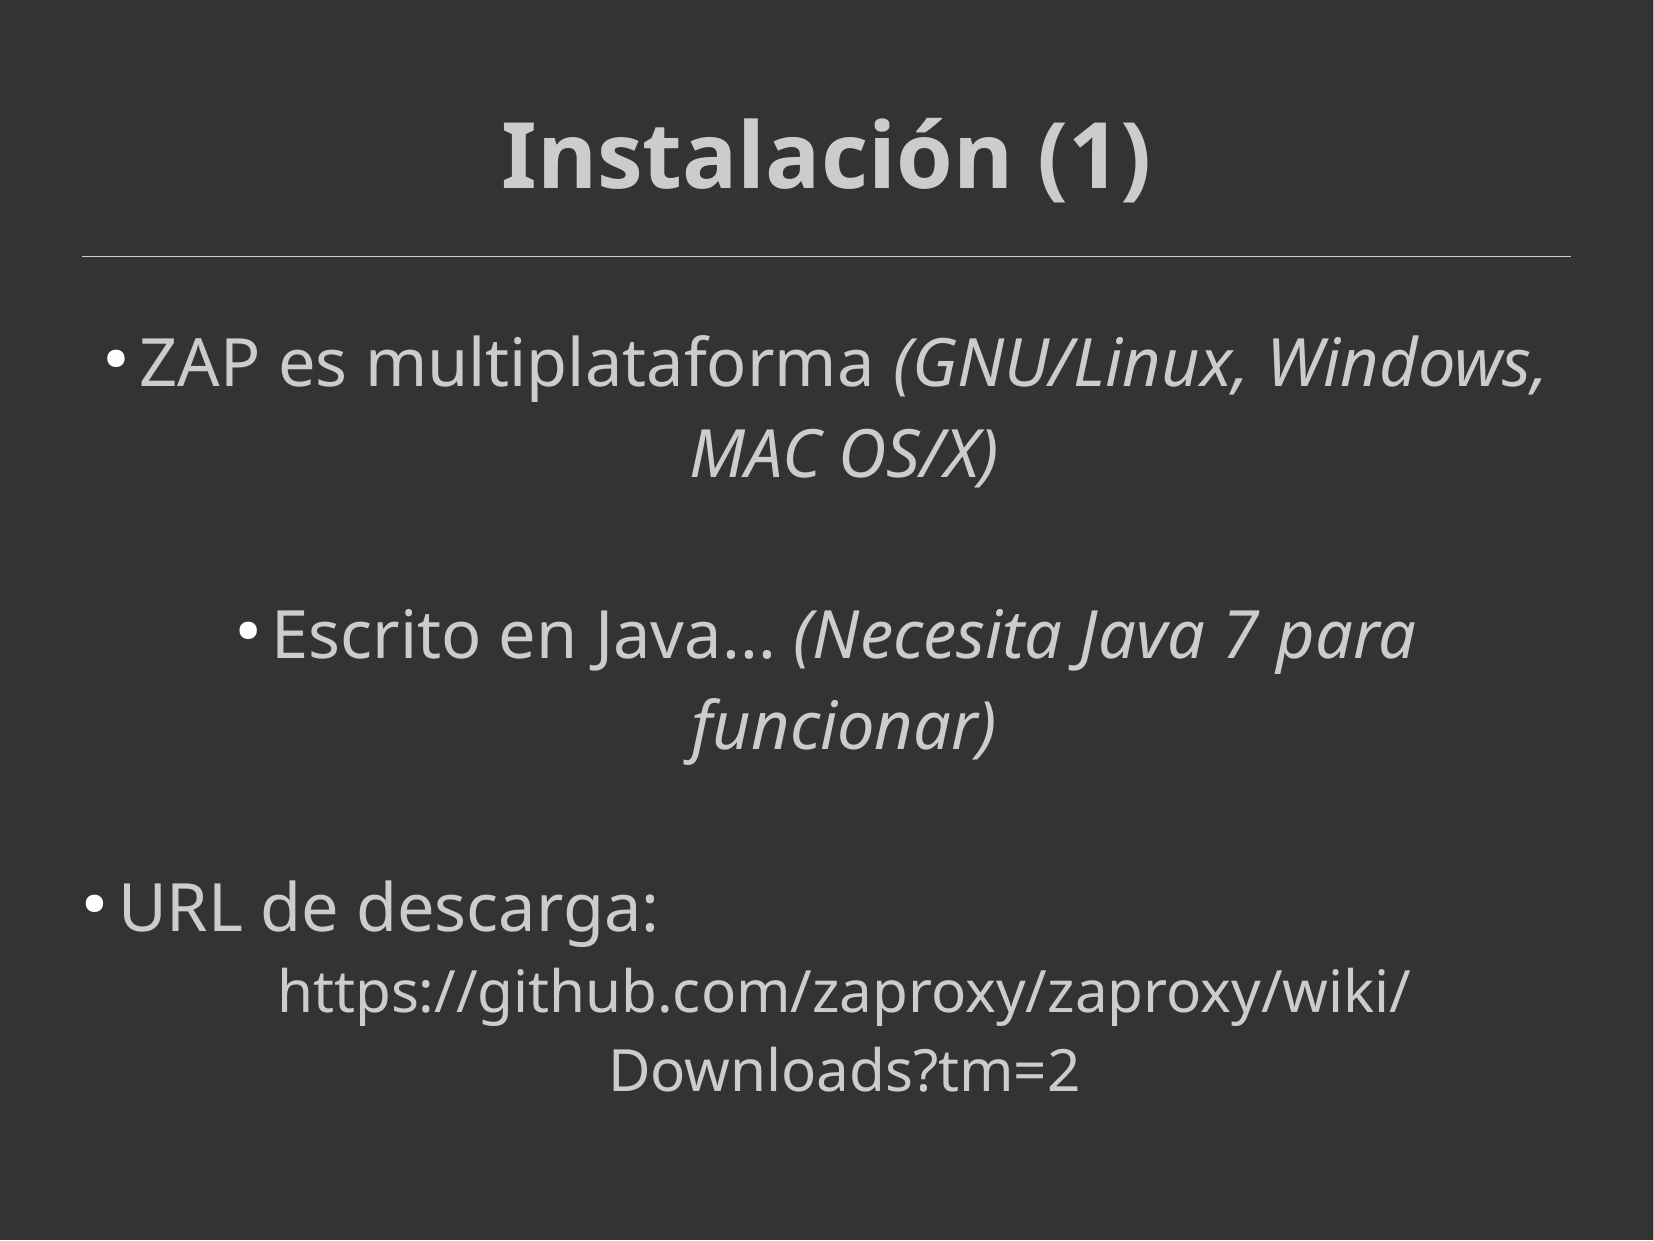

# Instalación (1)
ZAP es multiplataforma (GNU/Linux, Windows, MAC OS/X)
Escrito en Java... (Necesita Java 7 para funcionar)
URL de descarga:
https://github.com/zaproxy/zaproxy/wiki/Downloads?tm=2